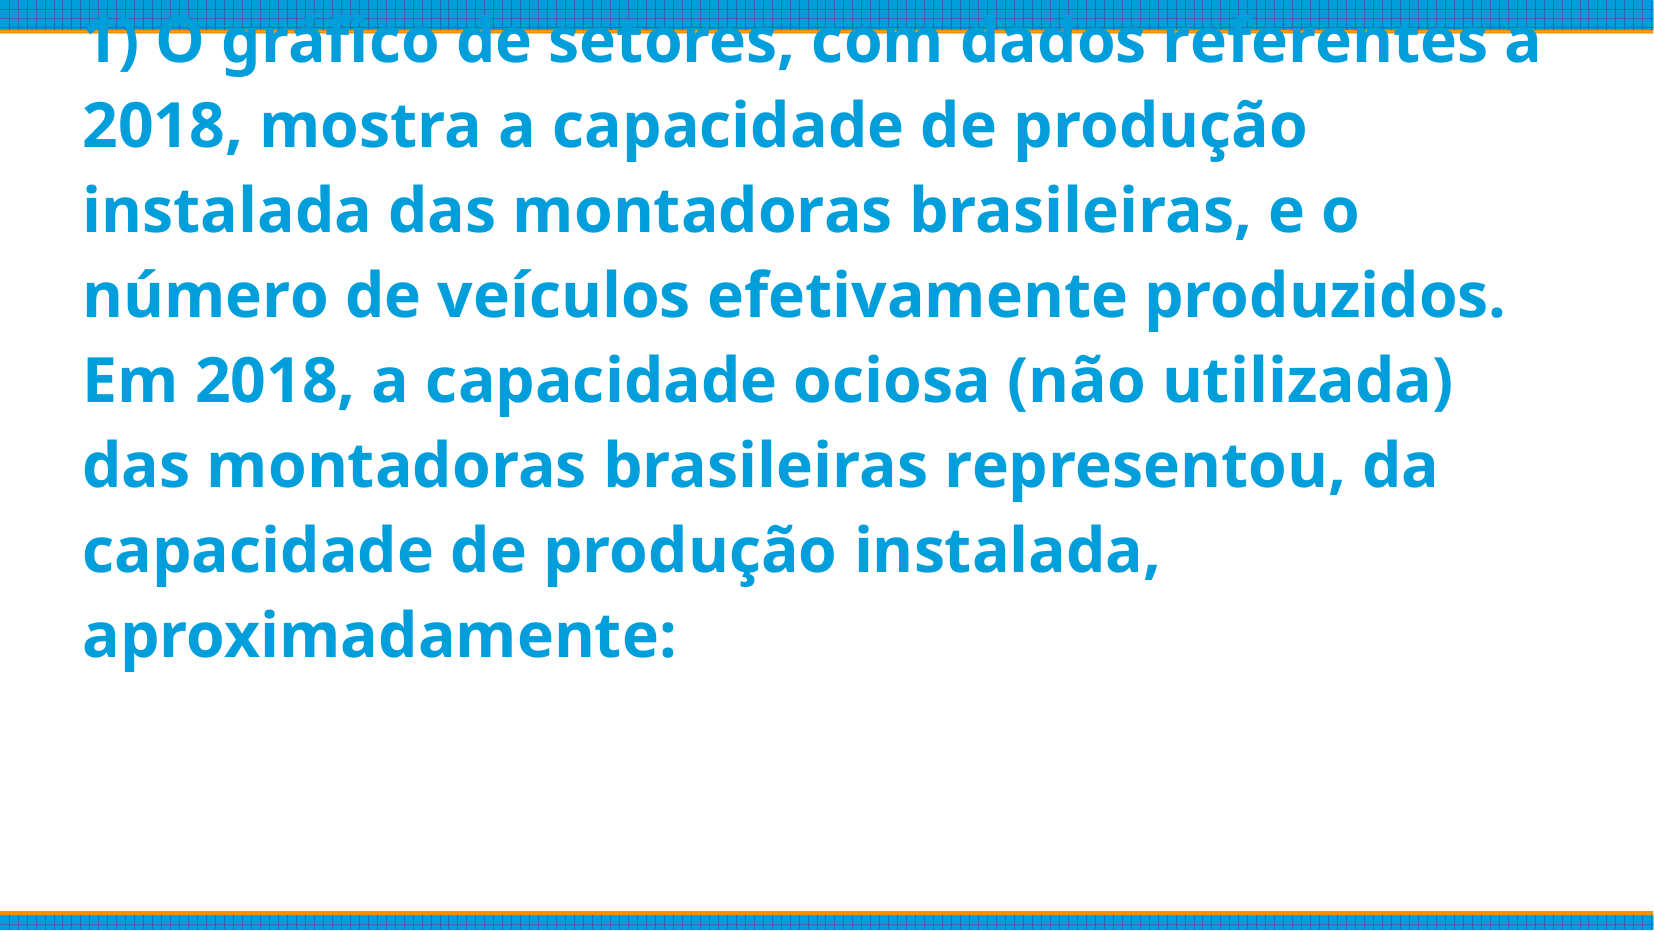

# 1) O gráfico de setores, com dados referentes a 2018, mostra a capacidade de produção instalada das montadoras brasileiras, e o número de veículos efetivamente produzidos.
Em 2018, a capacidade ociosa (não utilizada) das montadoras brasileiras representou, da capacidade de produção instalada, aproximadamente: